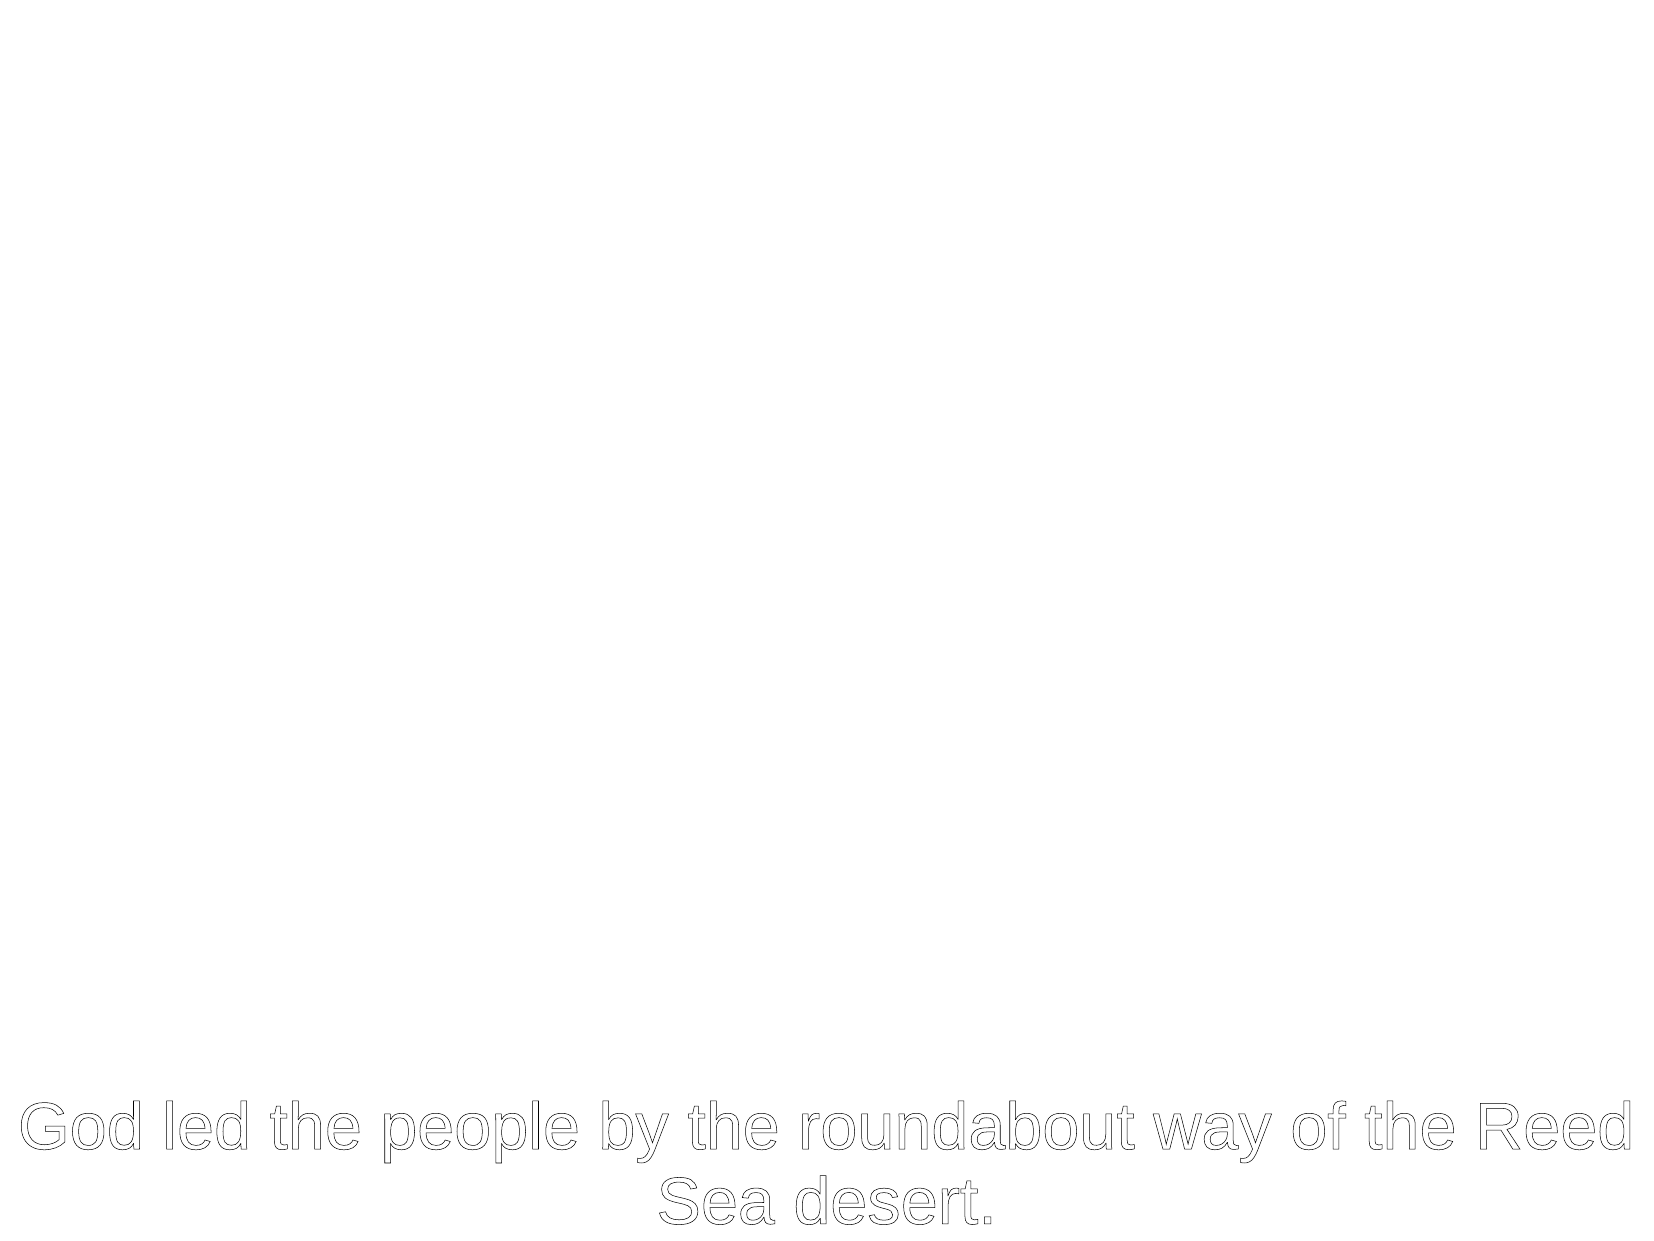

# God led the people by the roundabout way of the Reed Sea desert.